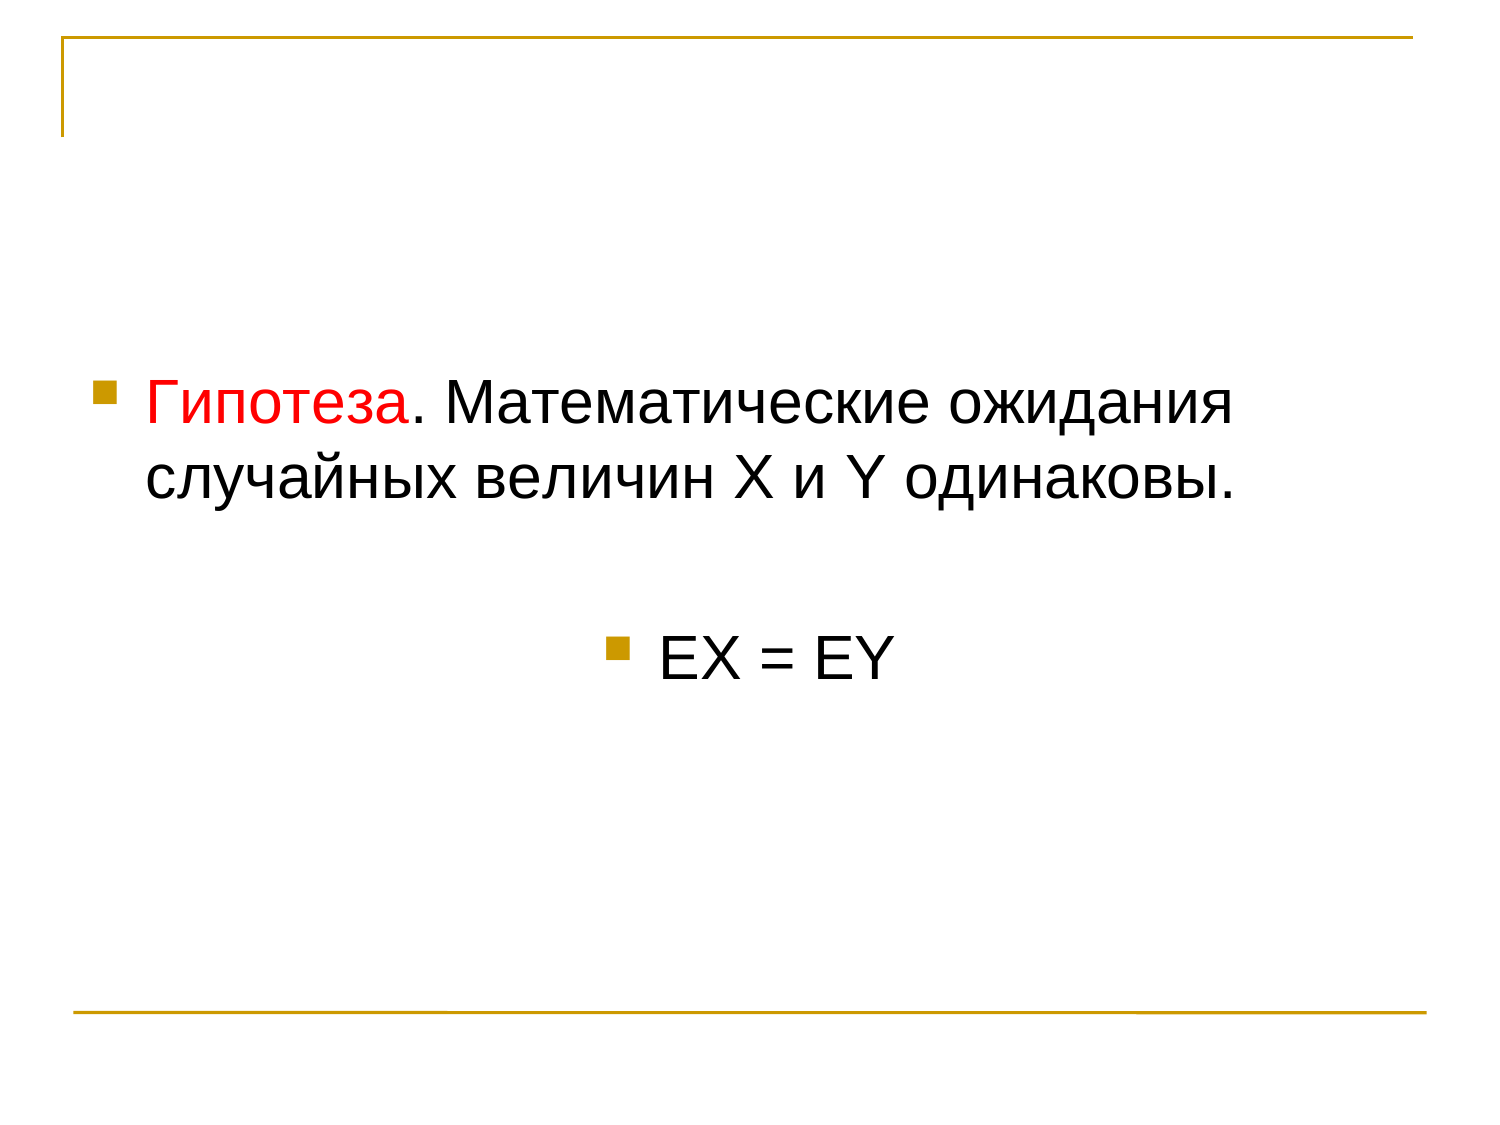

#
Гипотеза. Математические ожидания случайных величин X и Y одинаковы.
EX = EY